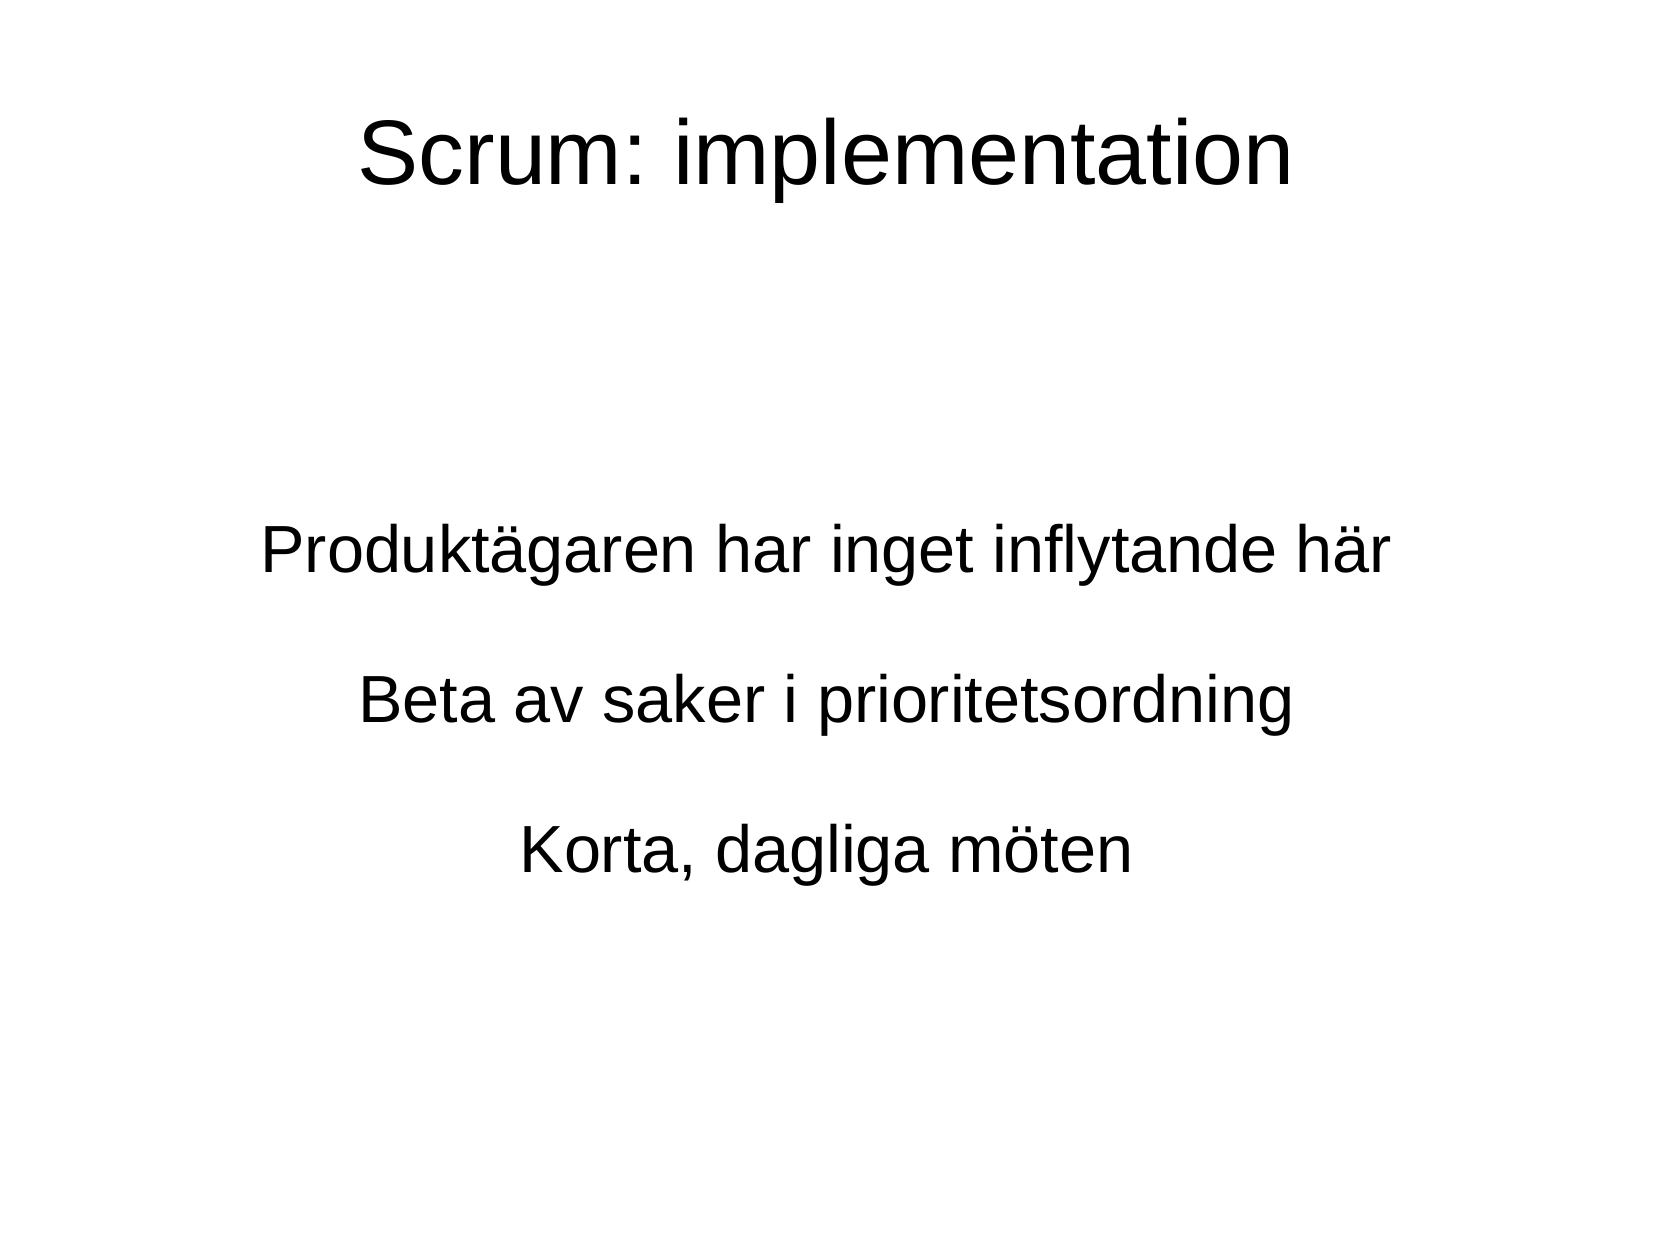

# Scrum: implementation
Produktägaren har inget inflytande här
Beta av saker i prioritetsordning
Korta, dagliga möten